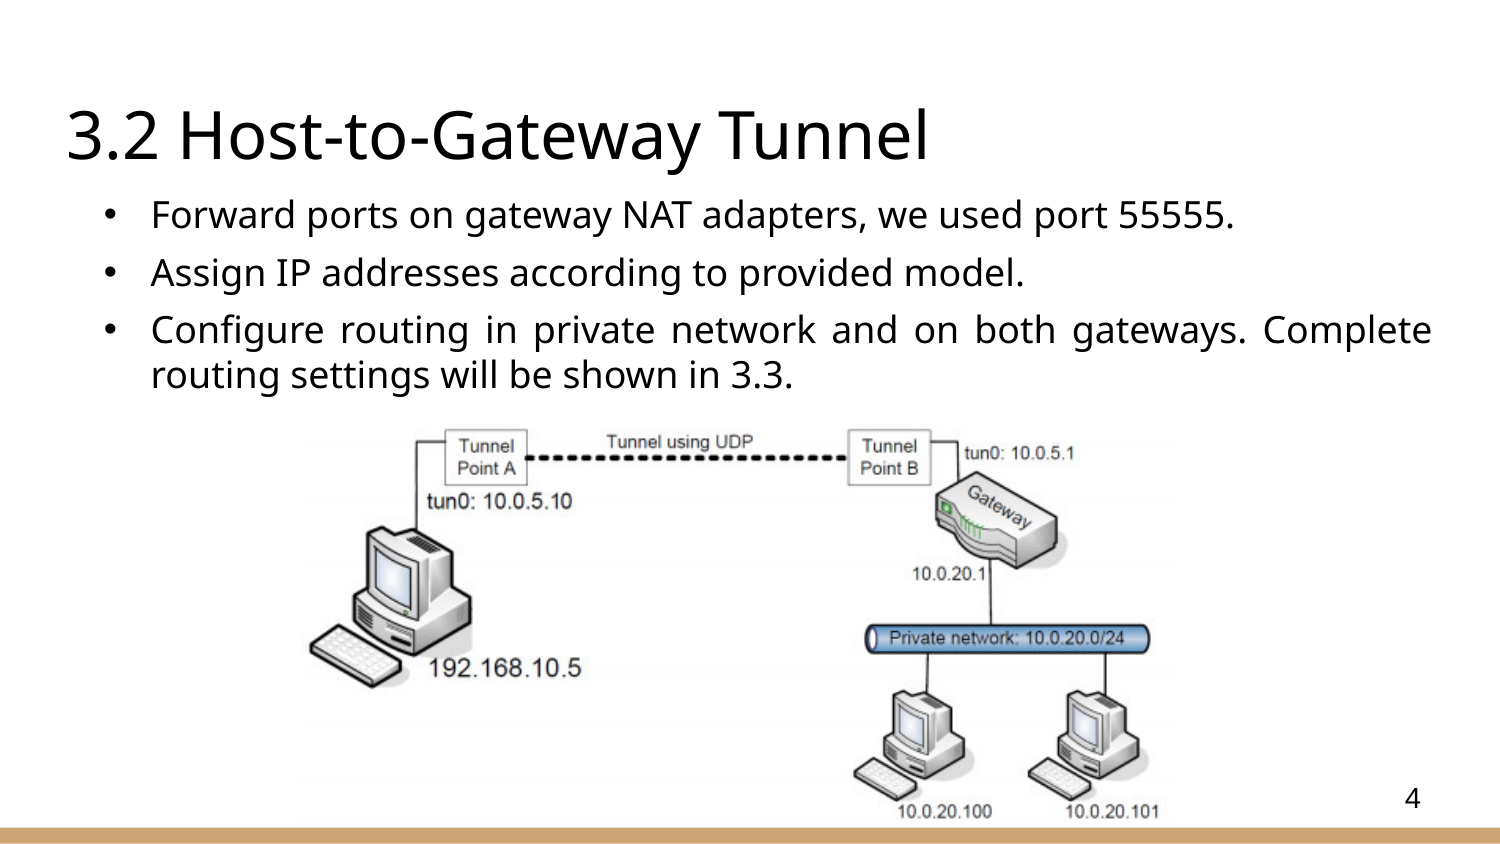

# 3.2 Host-to-Gateway Tunnel
Forward ports on gateway NAT adapters, we used port 55555.
Assign IP addresses according to provided model.
Configure routing in private network and on both gateways. Complete routing settings will be shown in 3.3.